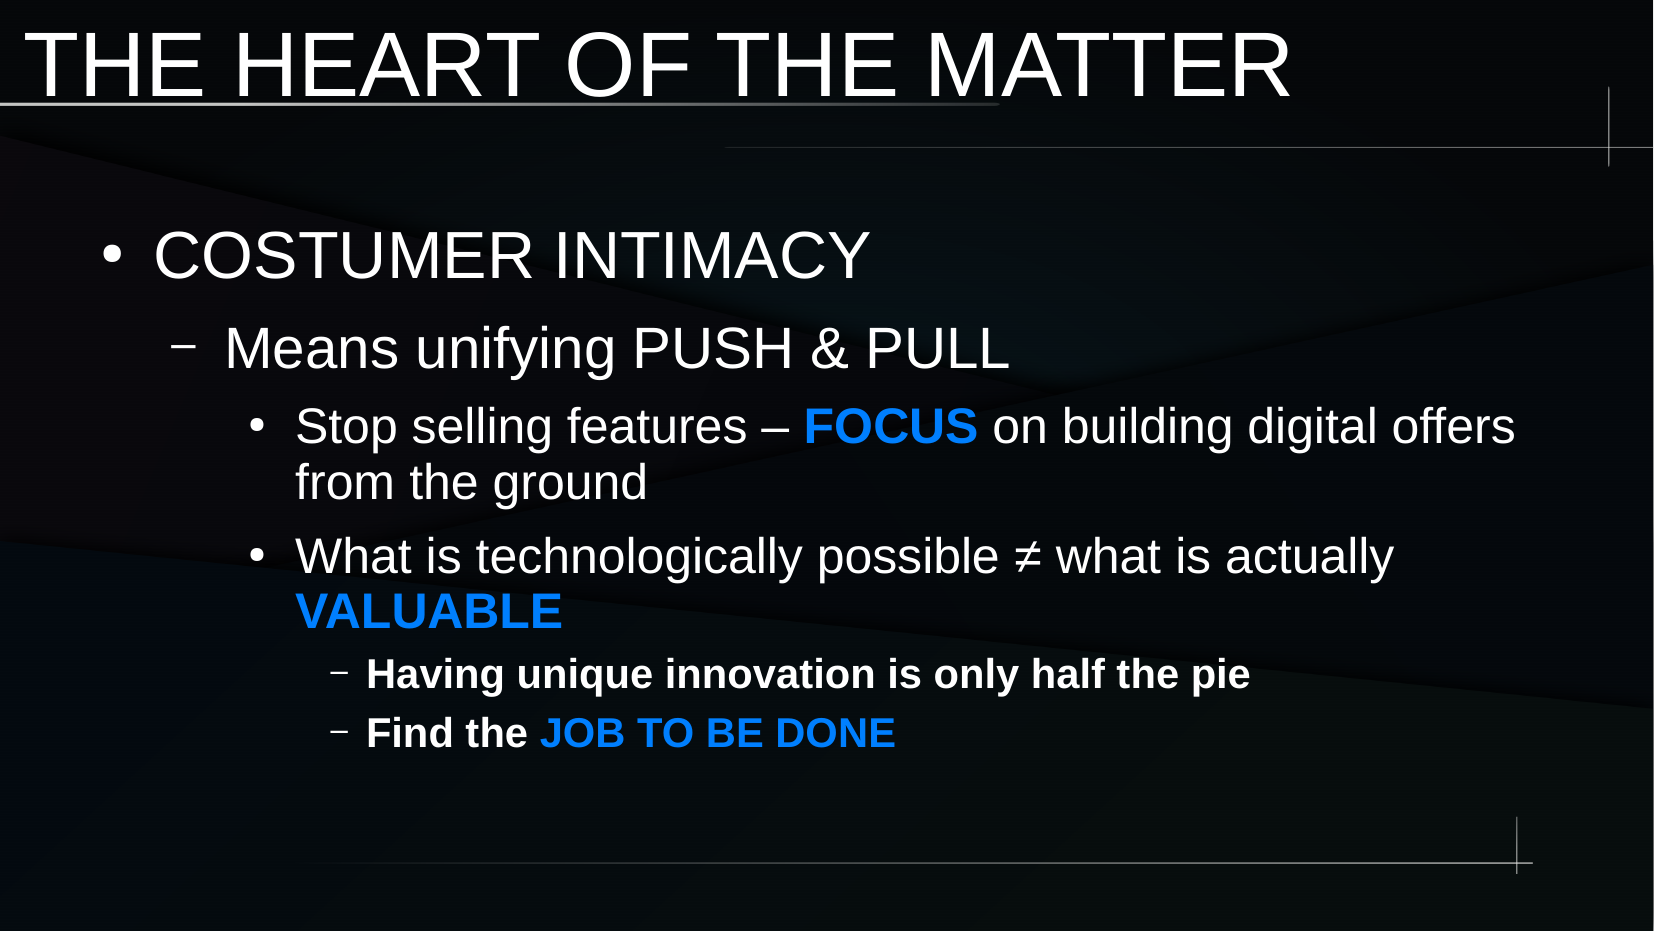

# THE HEART OF THE MATTER
COSTUMER INTIMACY
Means unifying PUSH & PULL
Stop selling features – FOCUS on building digital offers from the ground
What is technologically possible ≠ what is actually VALUABLE
Having unique innovation is only half the pie
Find the JOB TO BE DONE